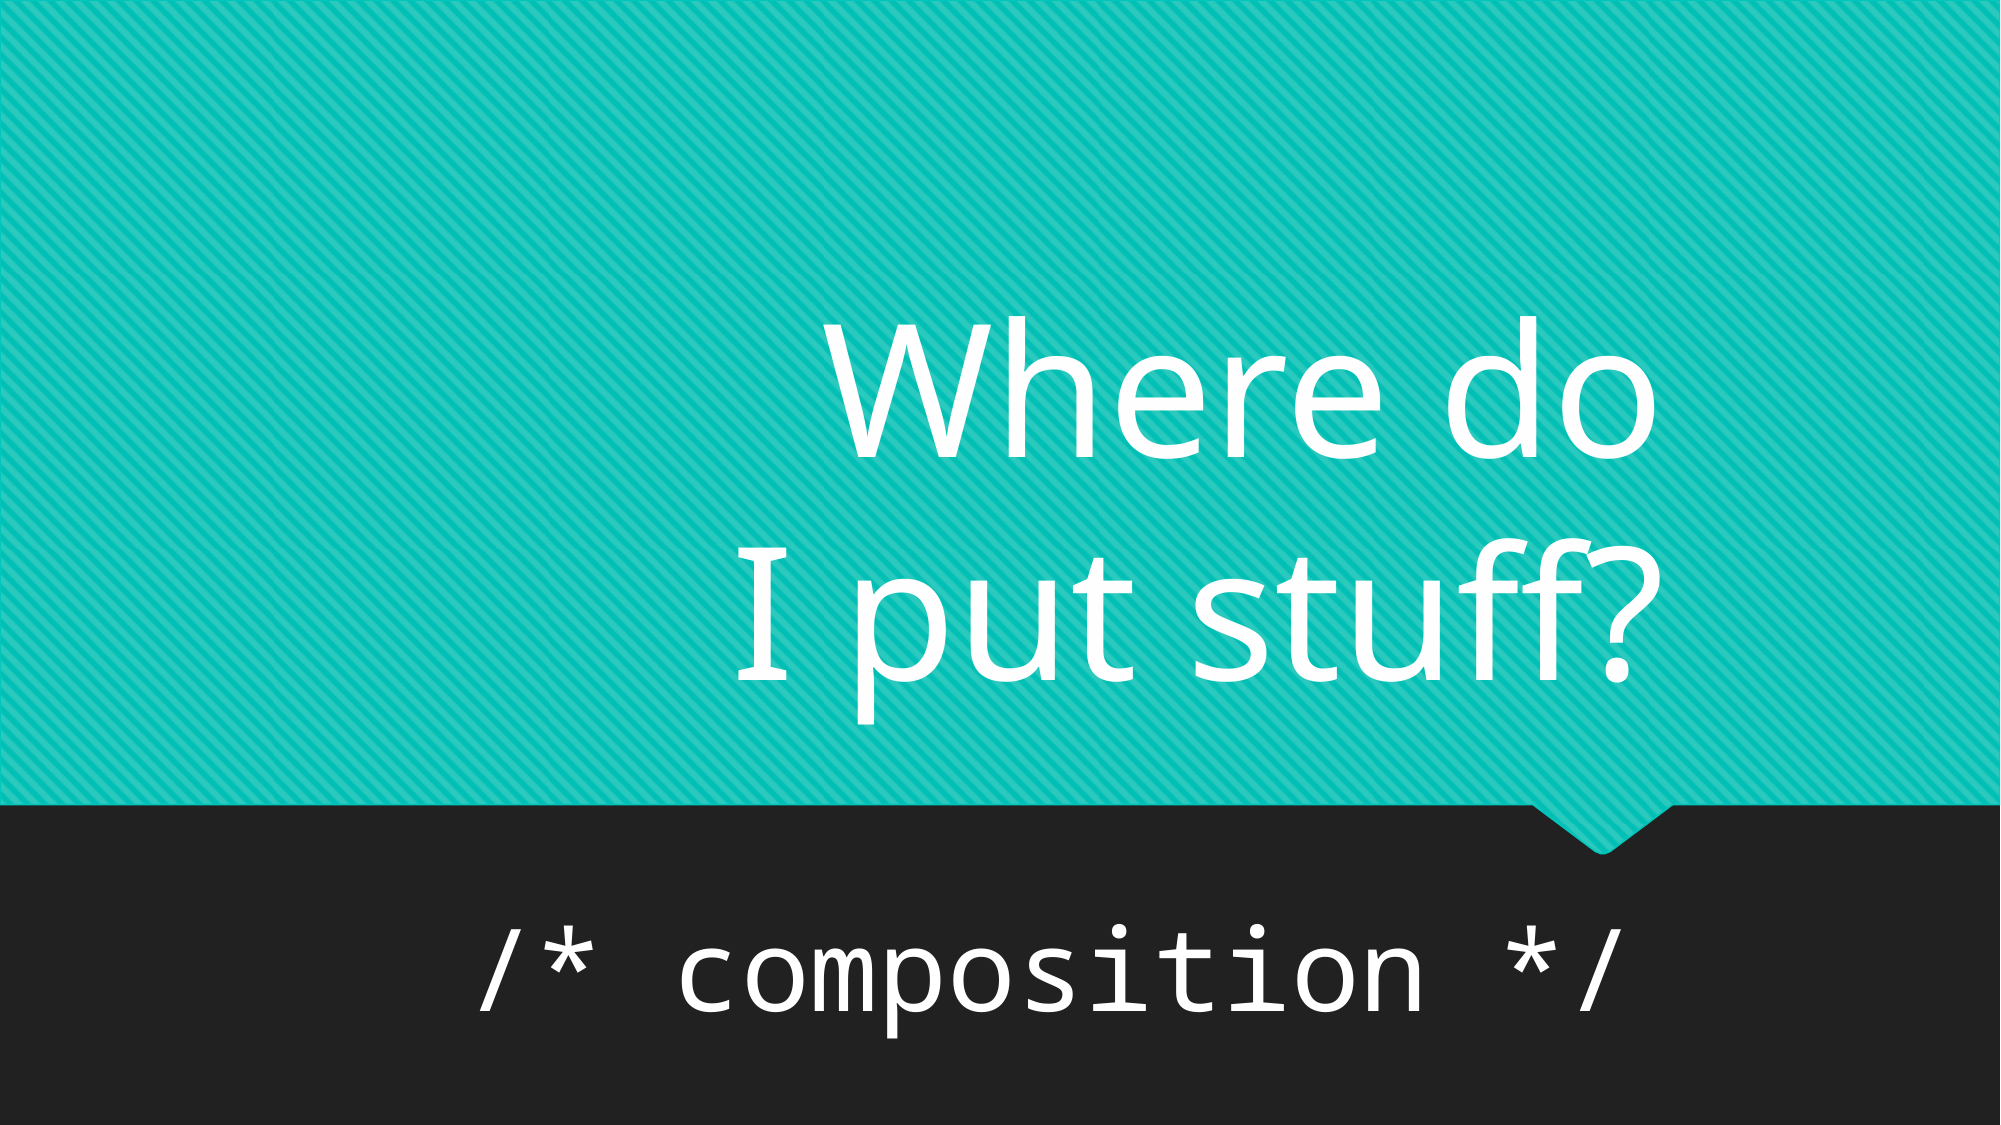

# Where do I put stuff?
/* composition */